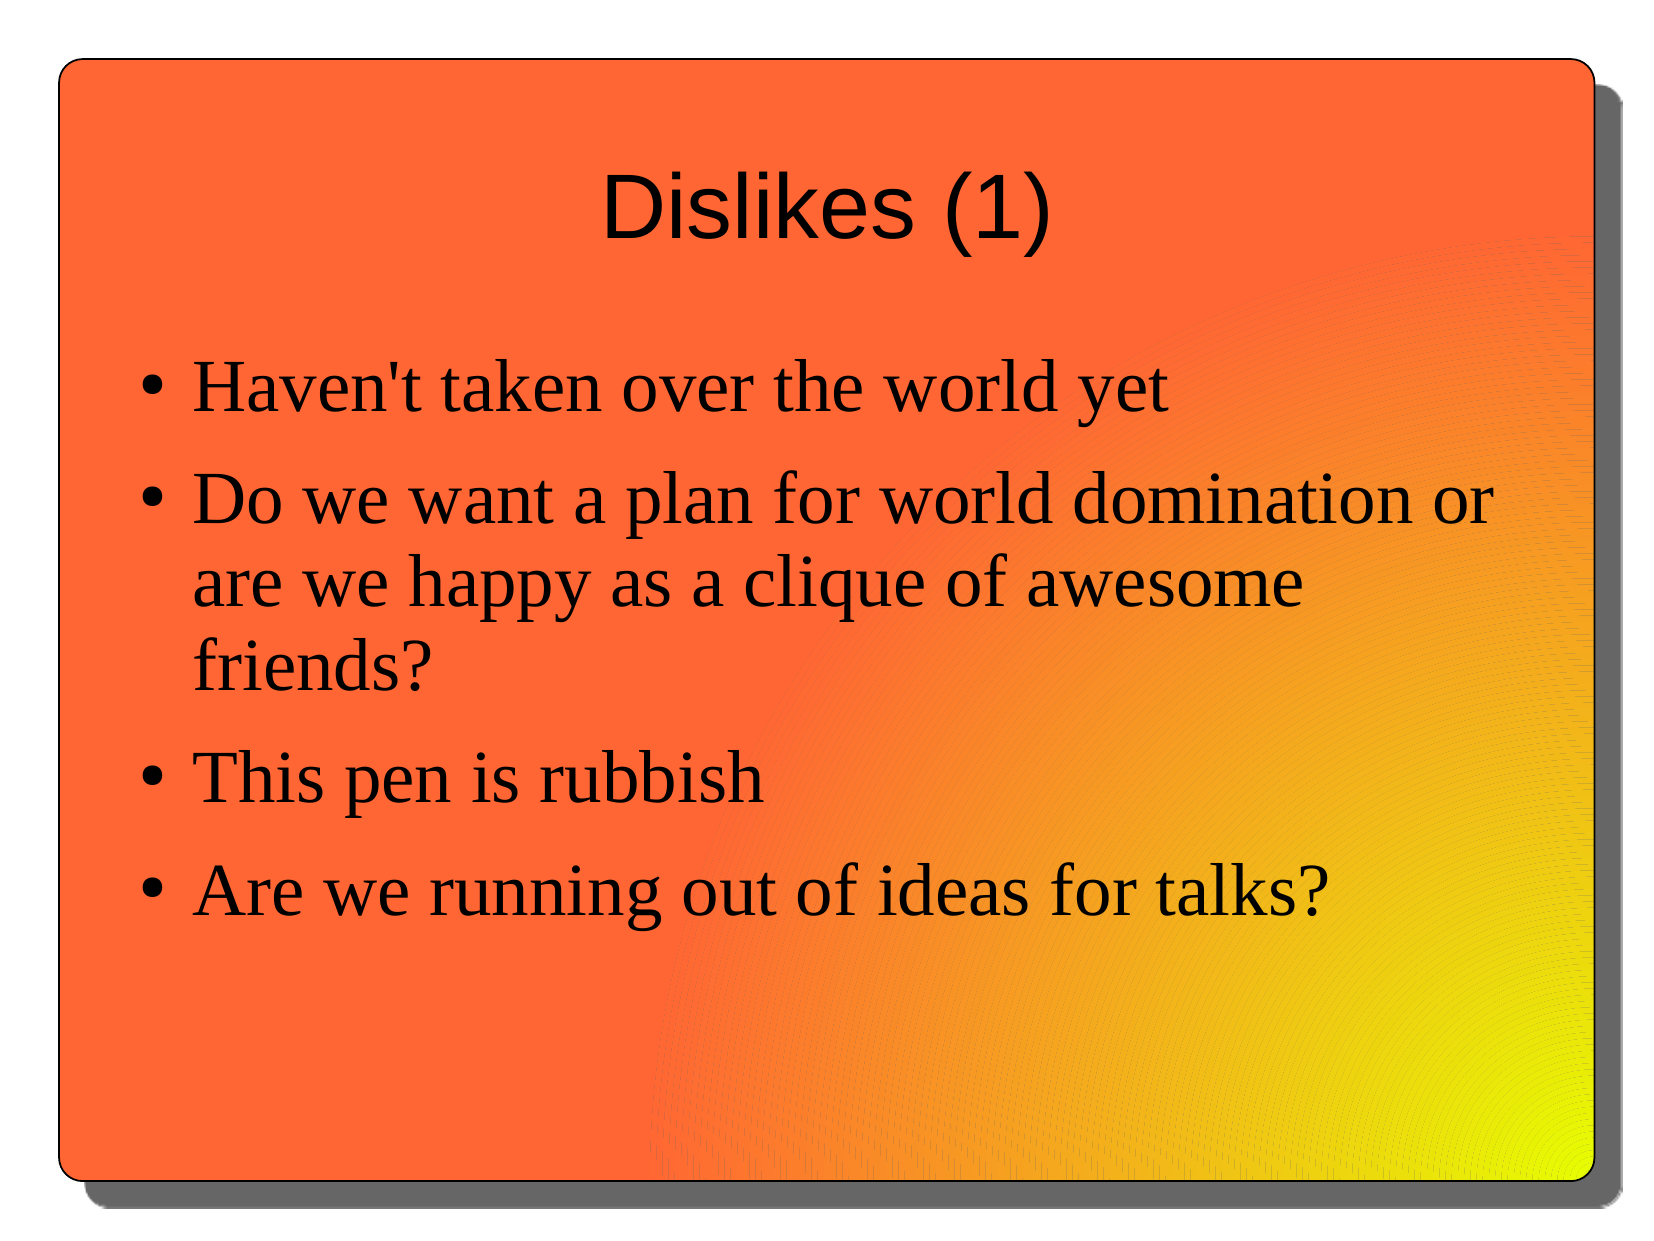

# Dislikes (1)
Haven't taken over the world yet
Do we want a plan for world domination or are we happy as a clique of awesome friends?
This pen is rubbish
Are we running out of ideas for talks?